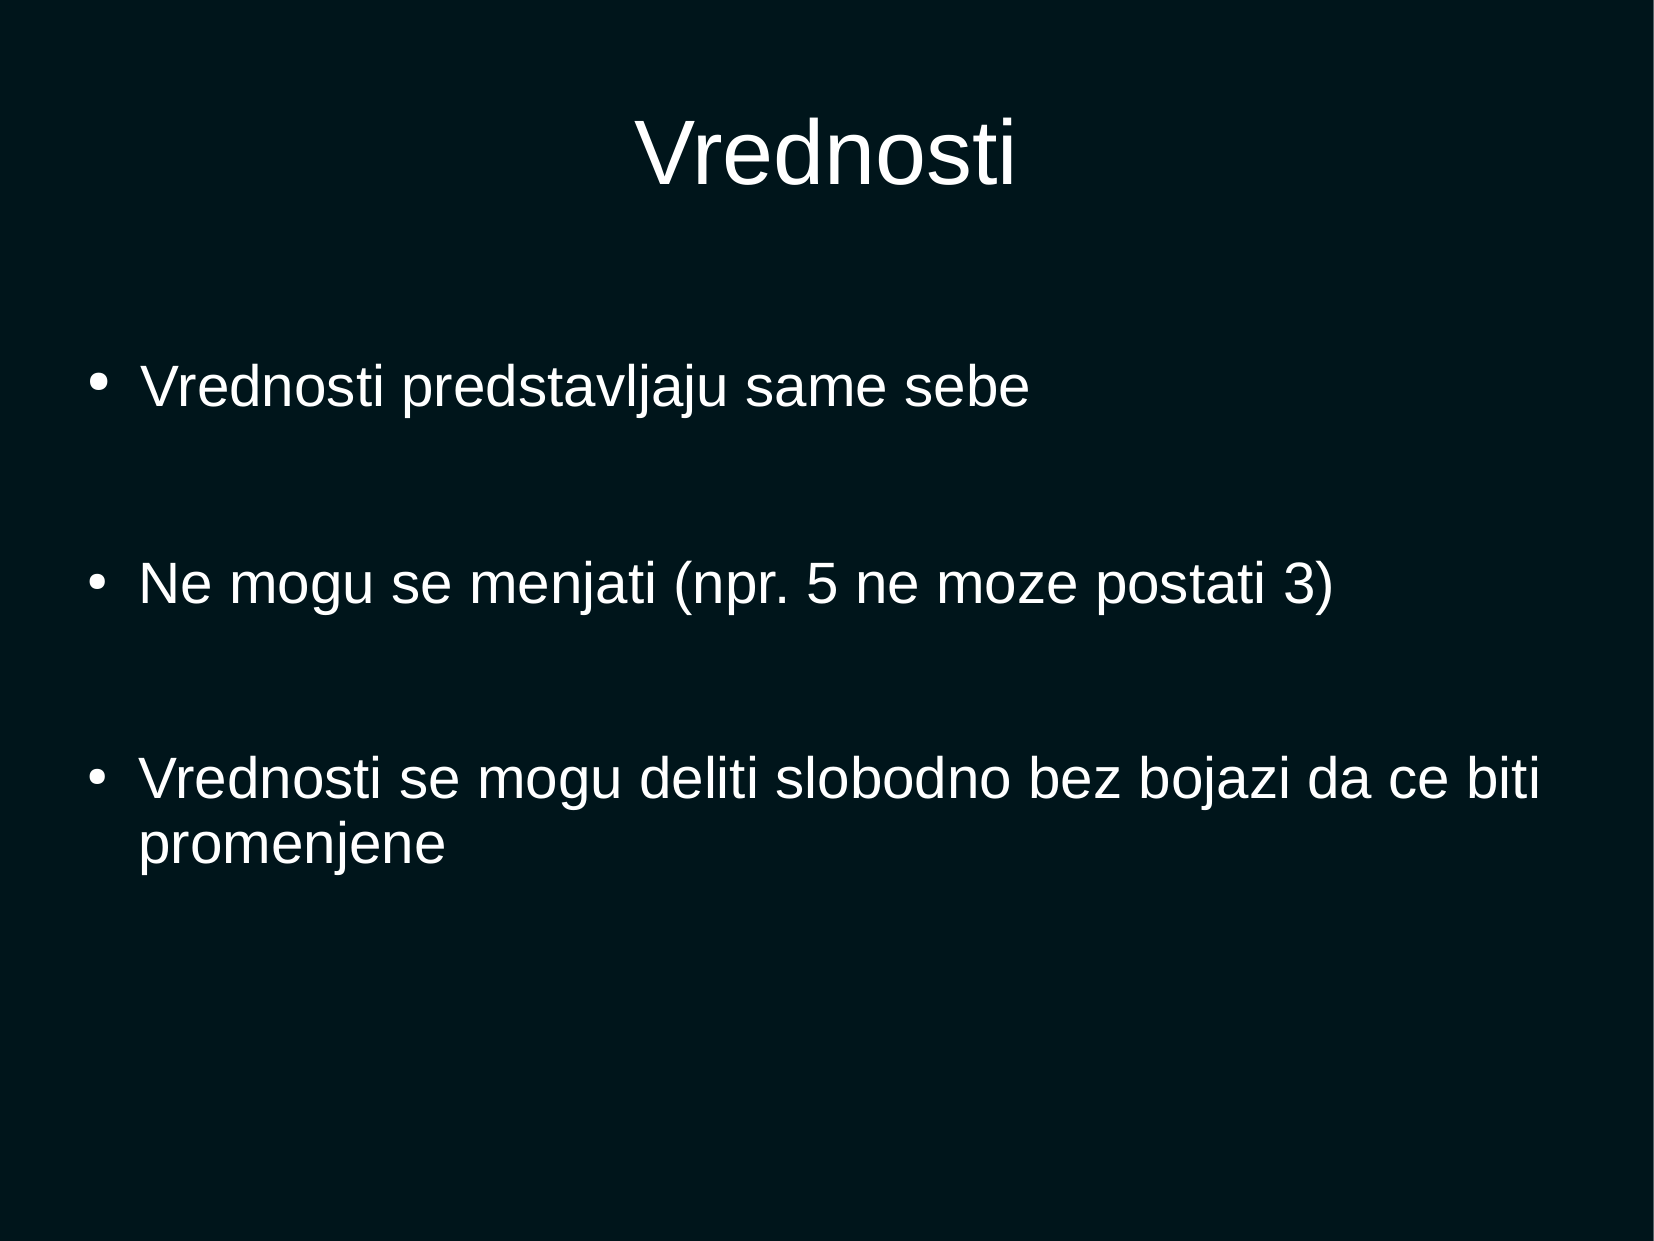

# Vrednosti
 Vrednosti predstavljaju same sebe
 Ne mogu se menjati (npr. 5 ne moze postati 3)
 Vrednosti se mogu deliti slobodno bez bojazi da ce biti
 promenjene